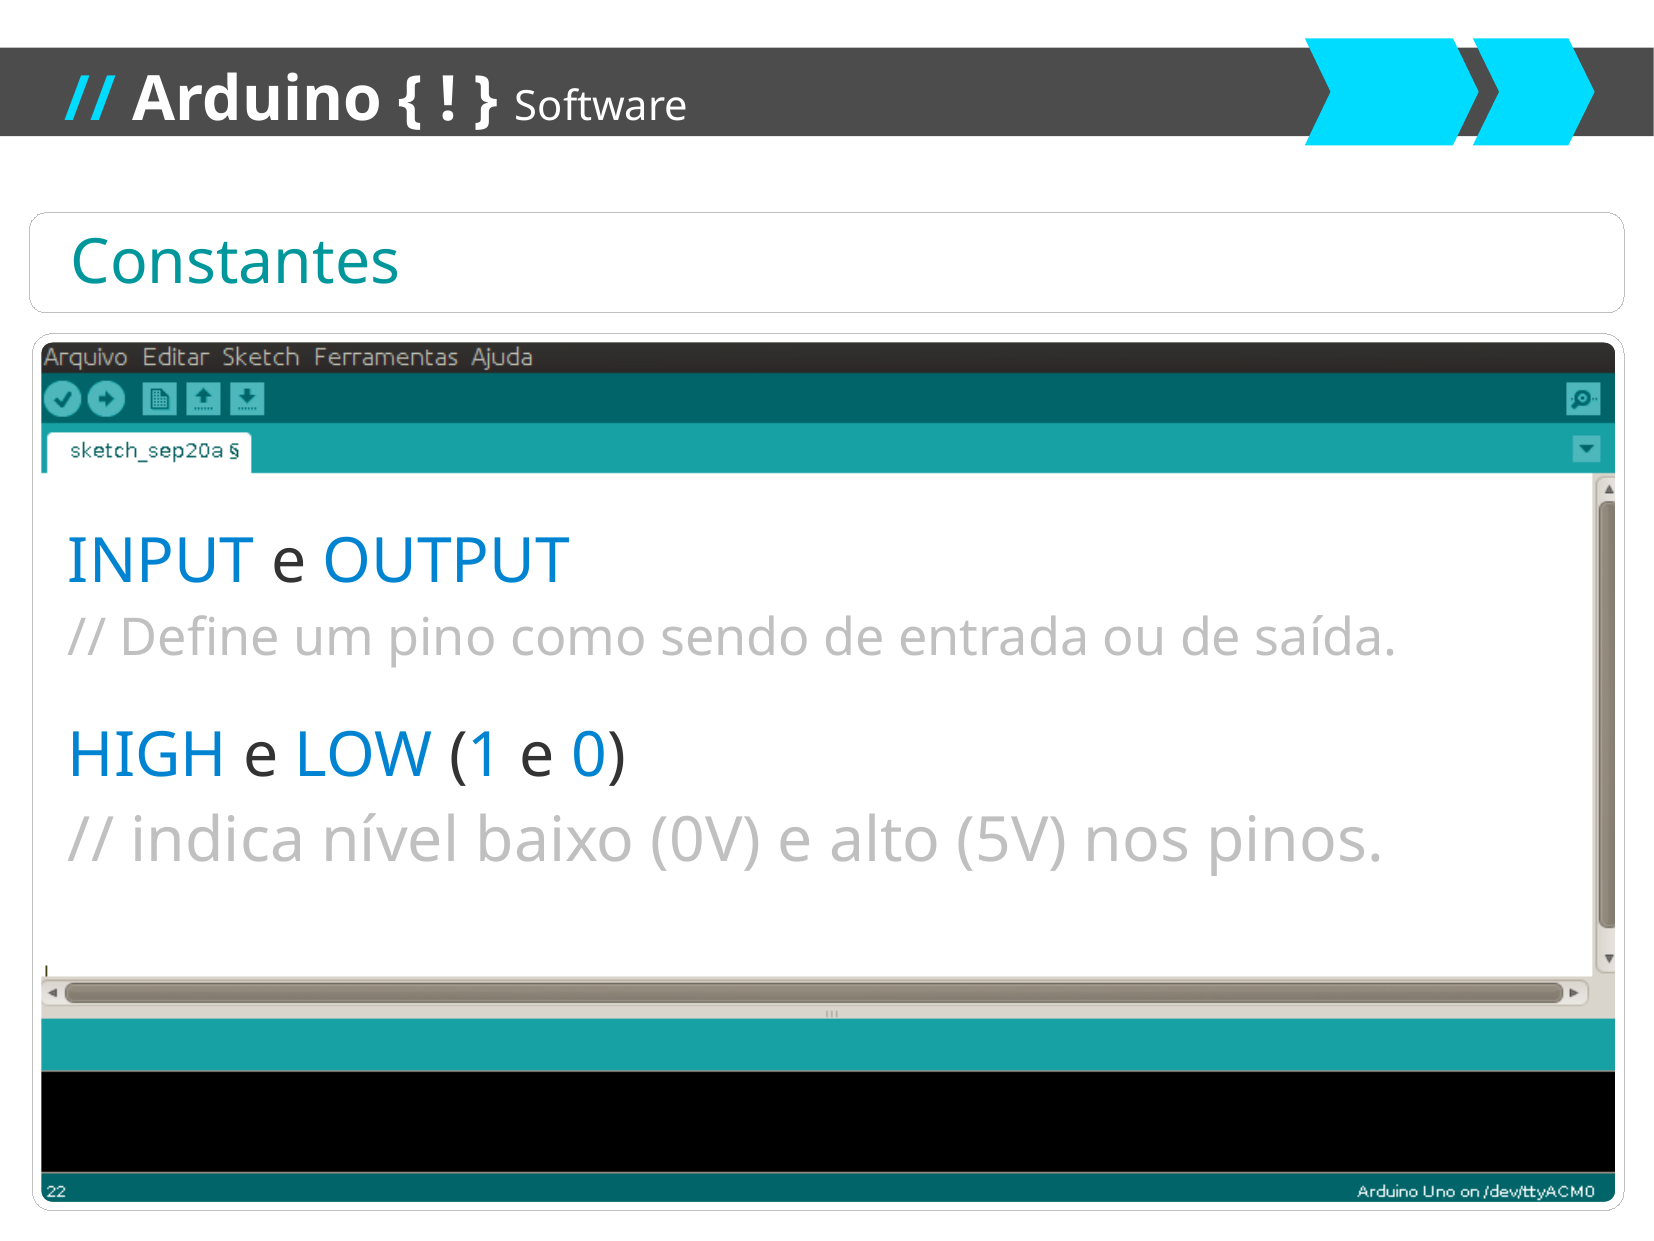

// Arduino { ! } Software
Constantes
INPUT e OUTPUT
// Define um pino como sendo de entrada ou de saída.
HIGH e LOW (1 e 0)
// indica nível baixo (0V) e alto (5V) nos pinos.